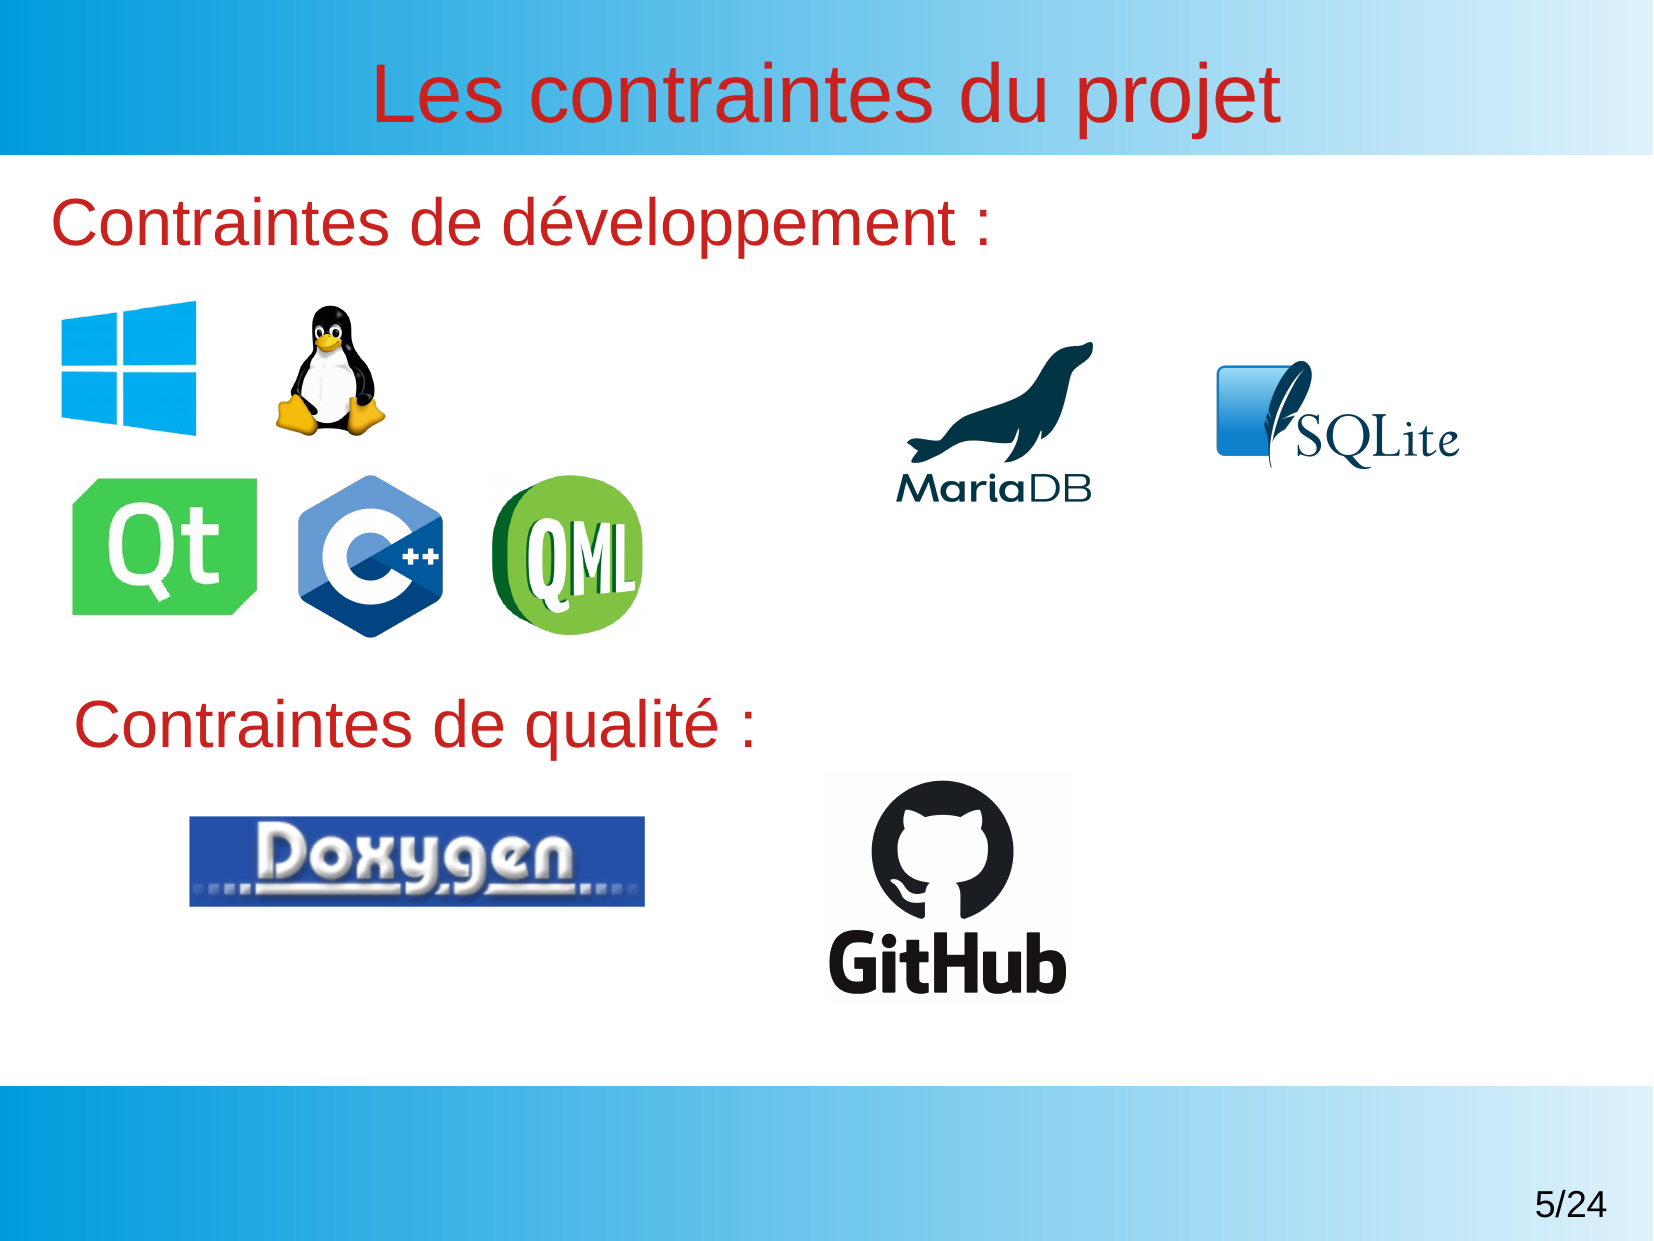

# Les contraintes du projet
Contraintes de développement :
Contraintes de qualité :